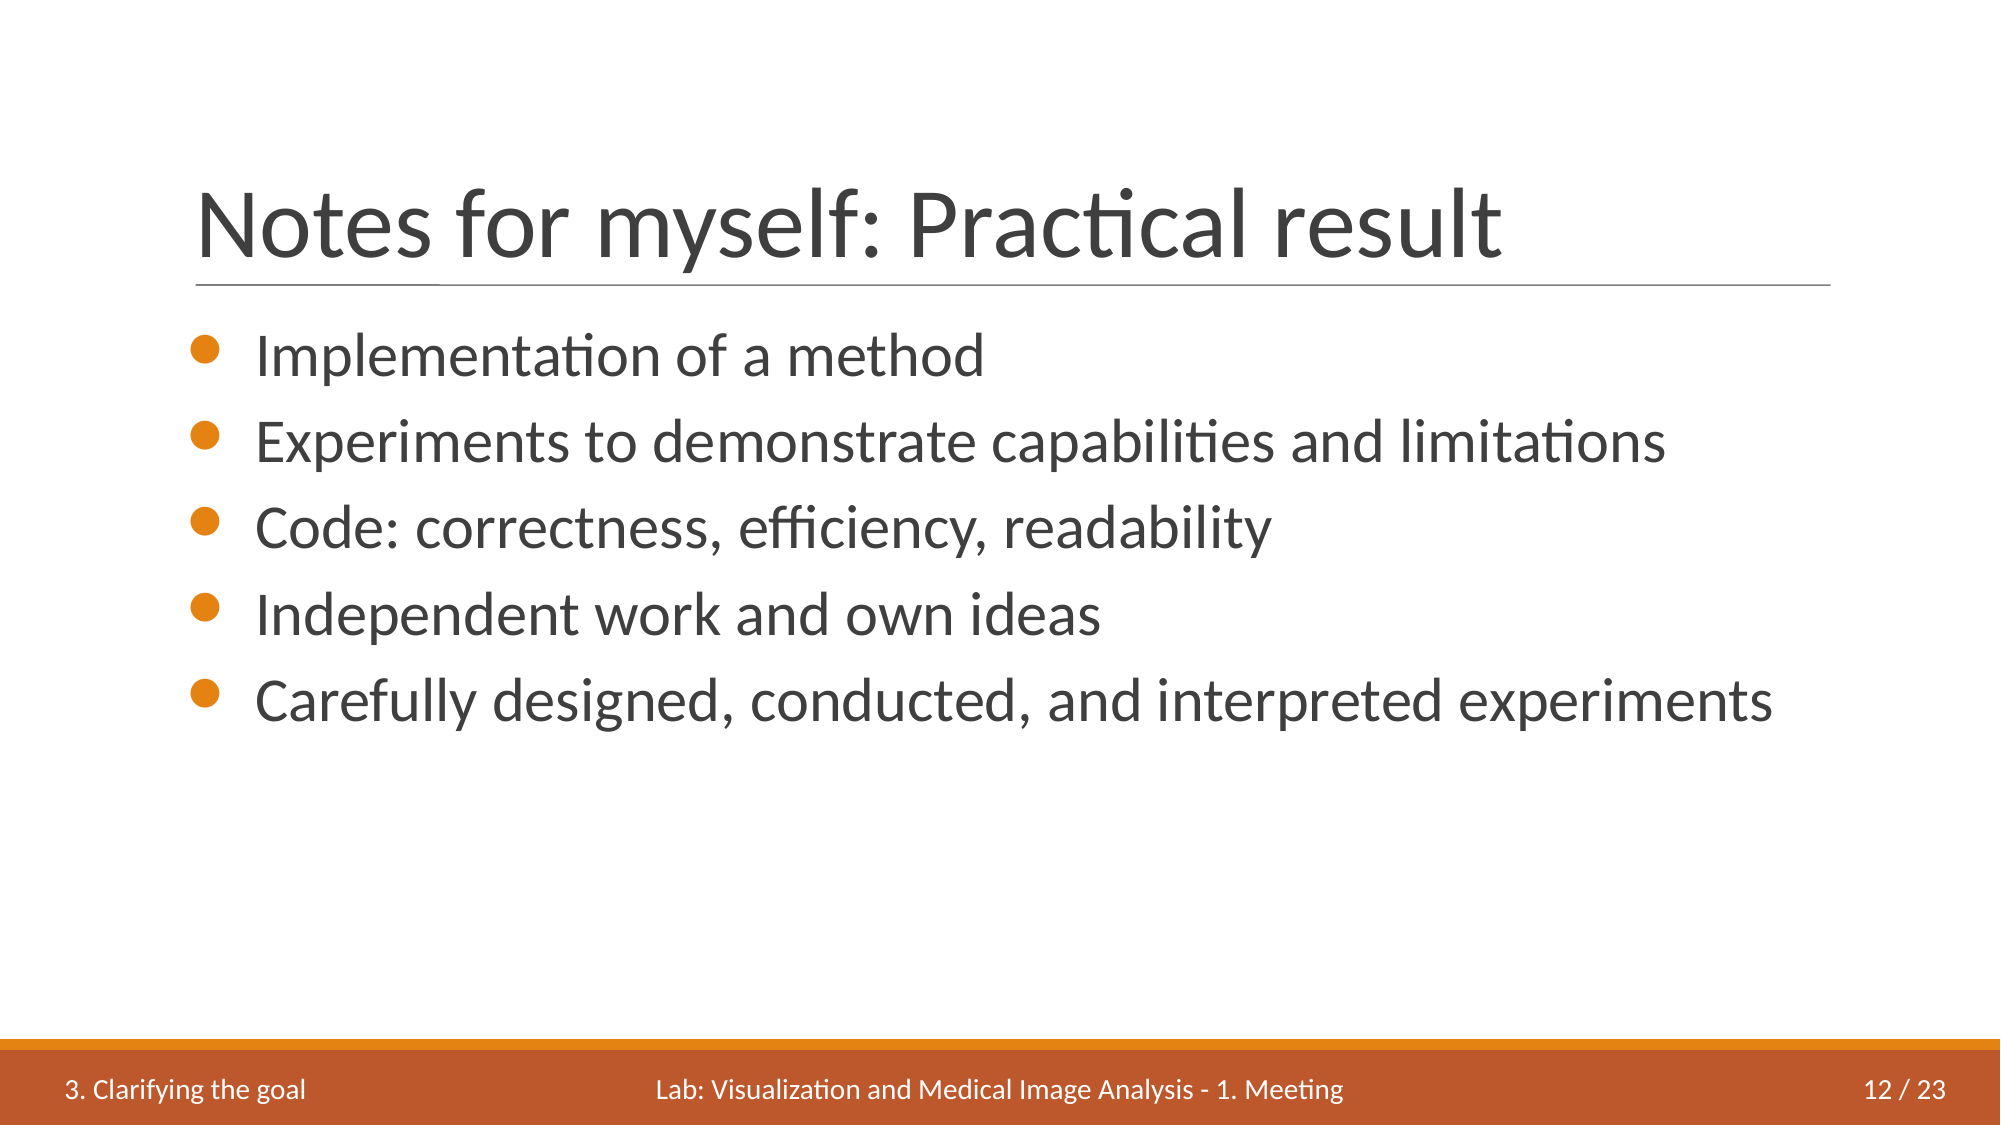

# Notes for myself: Practical result
Implementation of a method
Experiments to demonstrate capabilities and limitations
Code: correctness, efficiency, readability
Independent work and own ideas
Carefully designed, conducted, and interpreted experiments
3. Clarifying the goal
Lab: Visualization and Medical Image Analysis - 1. Meeting